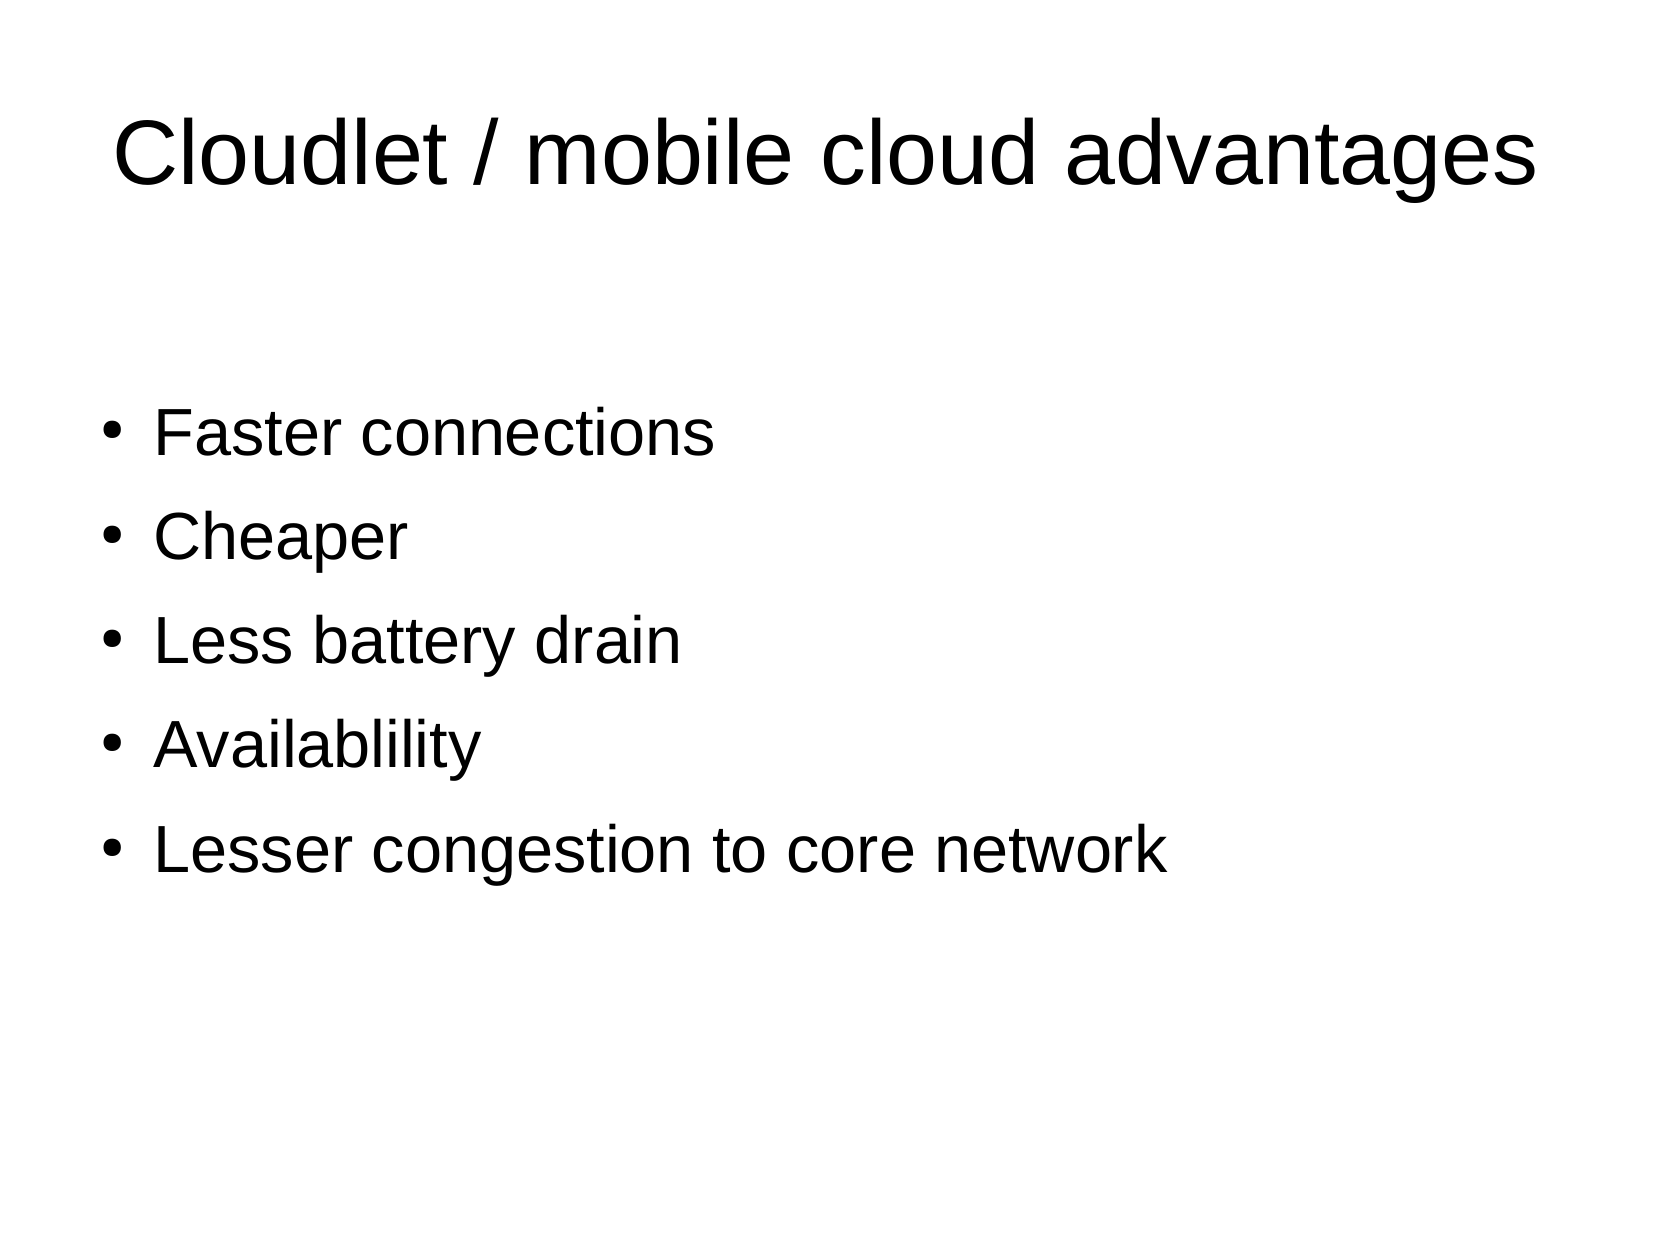

# Cloudlet / mobile cloud advantages
Faster connections
Cheaper
Less battery drain
Availablility
Lesser congestion to core network